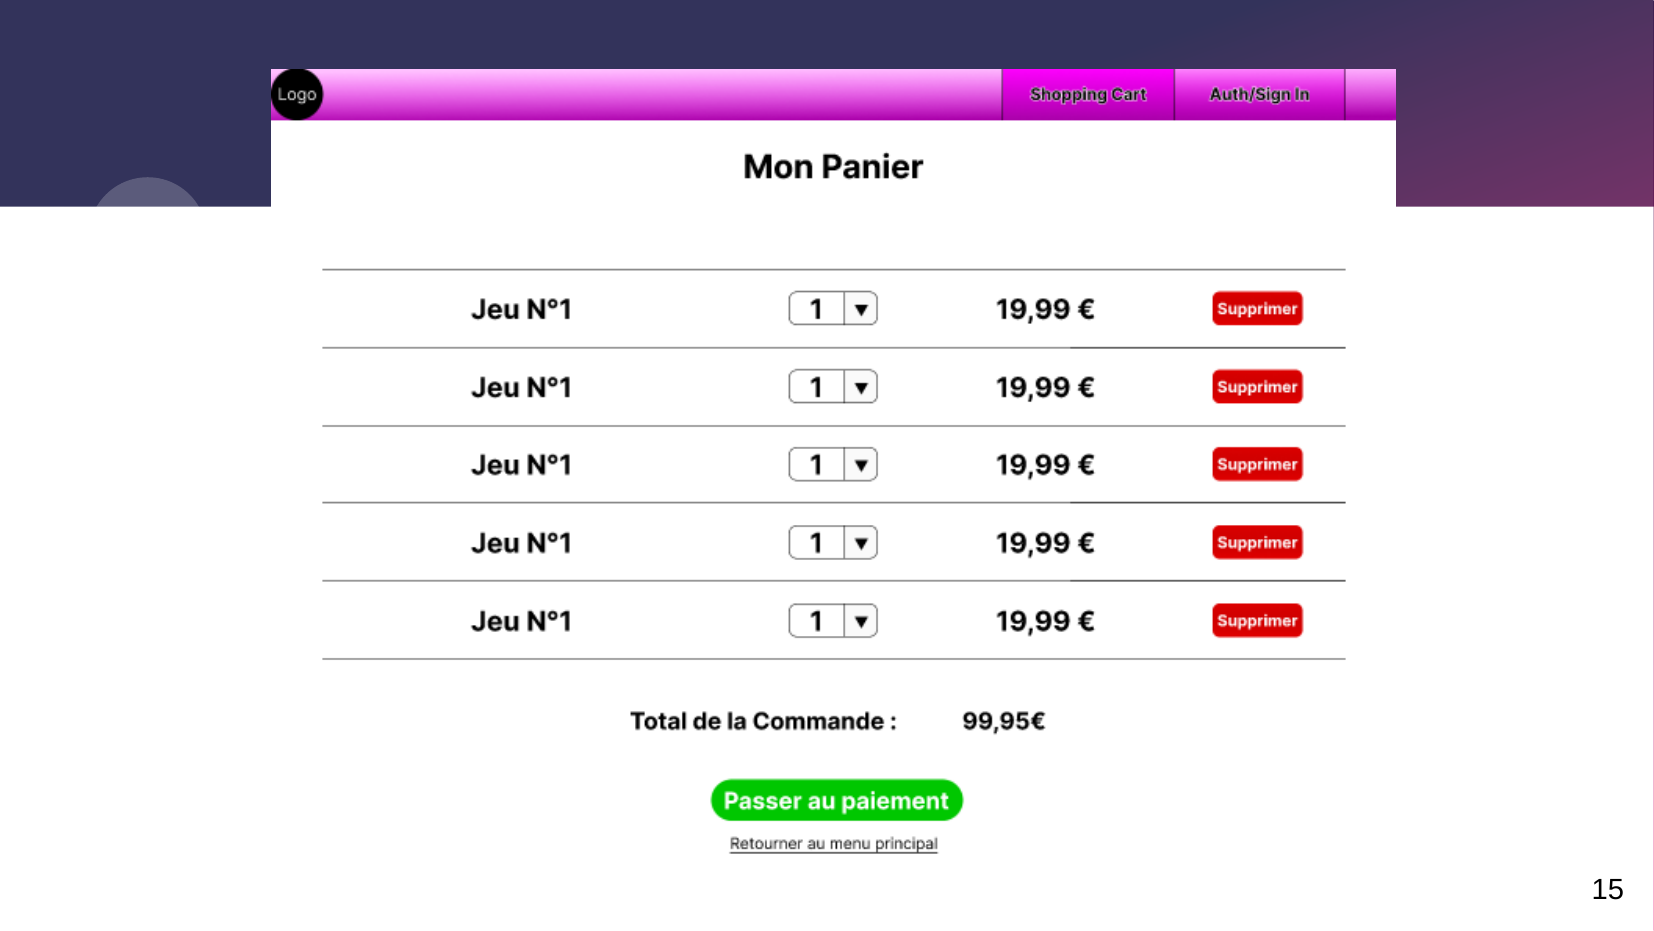

# Maquettage/Wireframe
Partie utilisateur :
3ème page : Panier